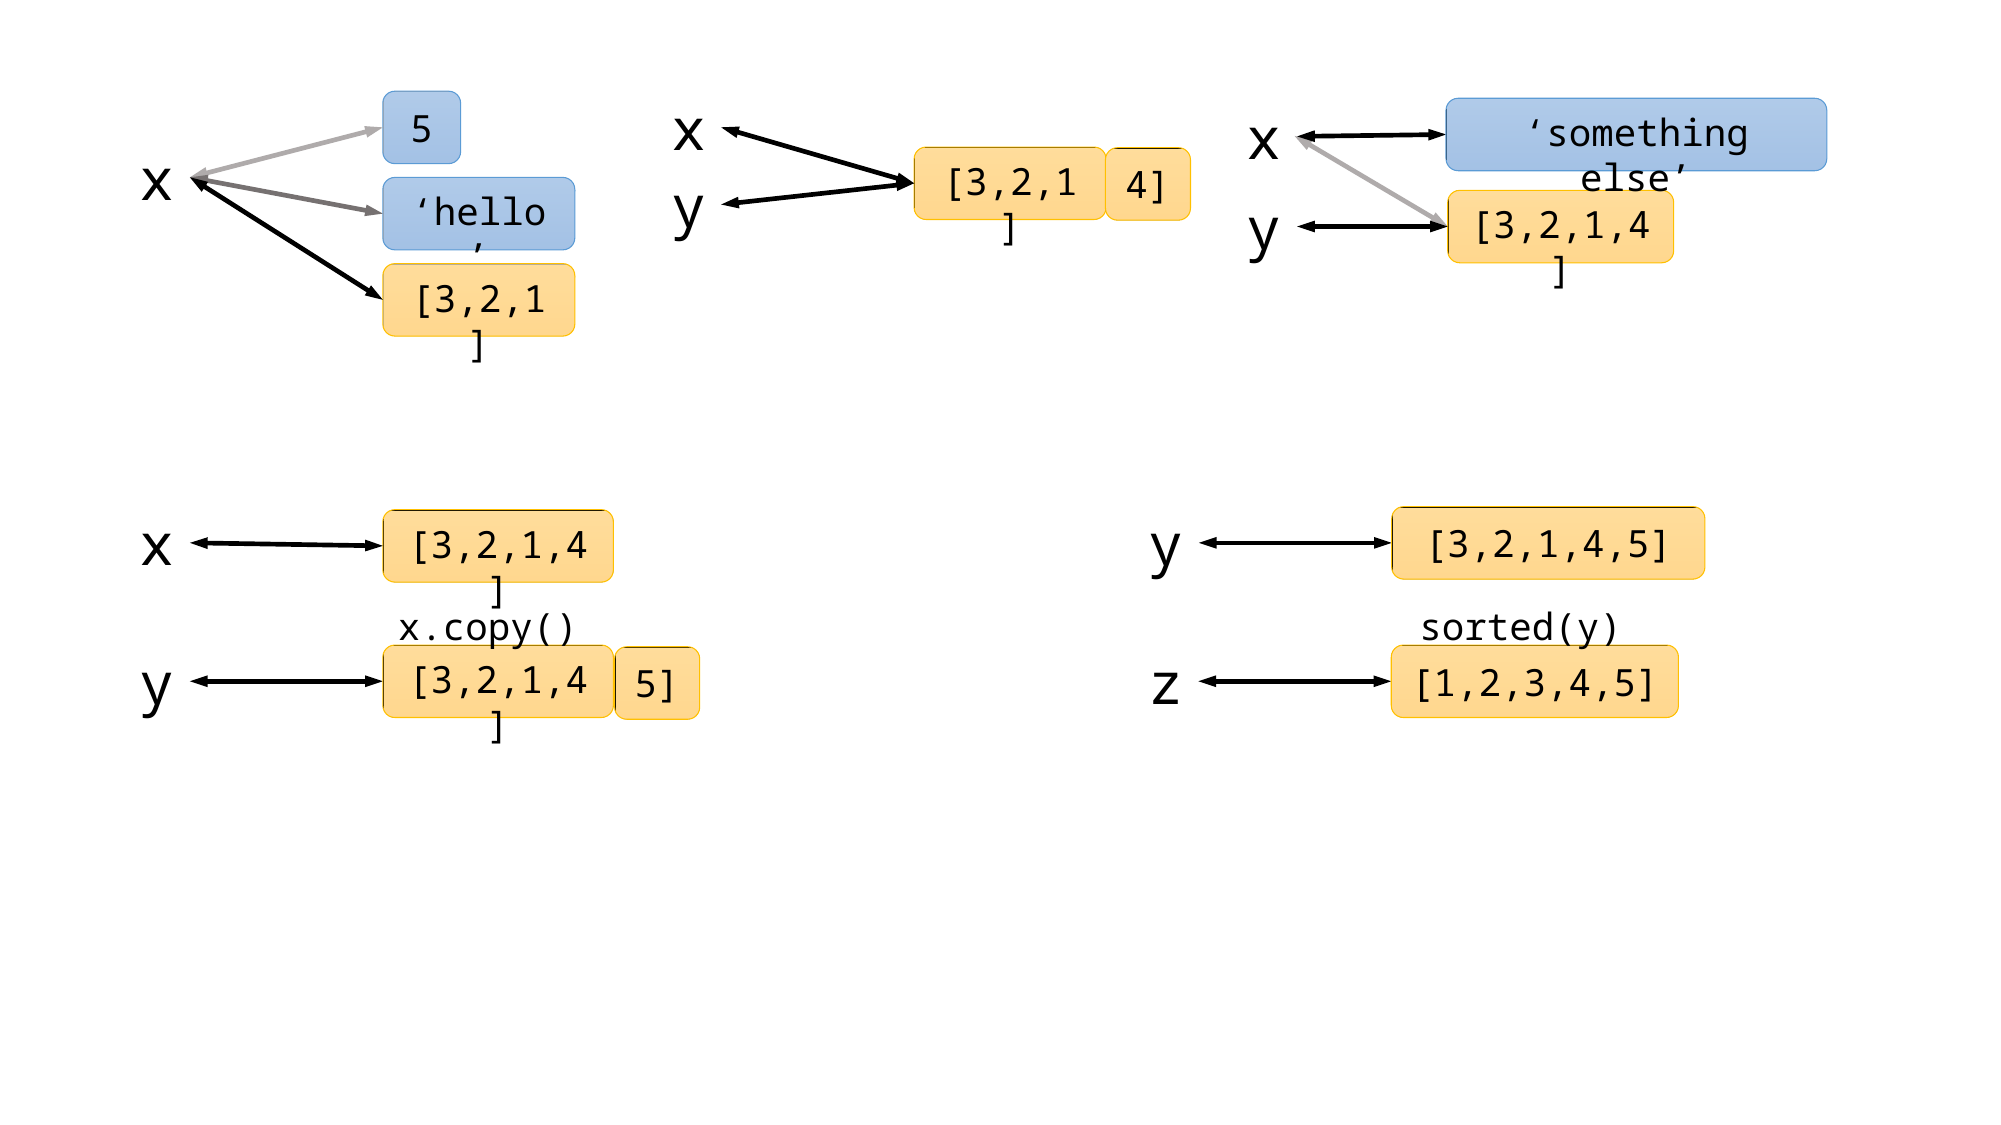

x
5
x
‘something else’
x
[3,2,1]
4]
y
‘hello’
y
[3,2,1,4]
[3,2,1]
x
y
[3,2,1,4,5]
[3,2,1,4]
x.copy()
sorted(y)
y
z
[3,2,1,4]
[1,2,3,4,5]
5]